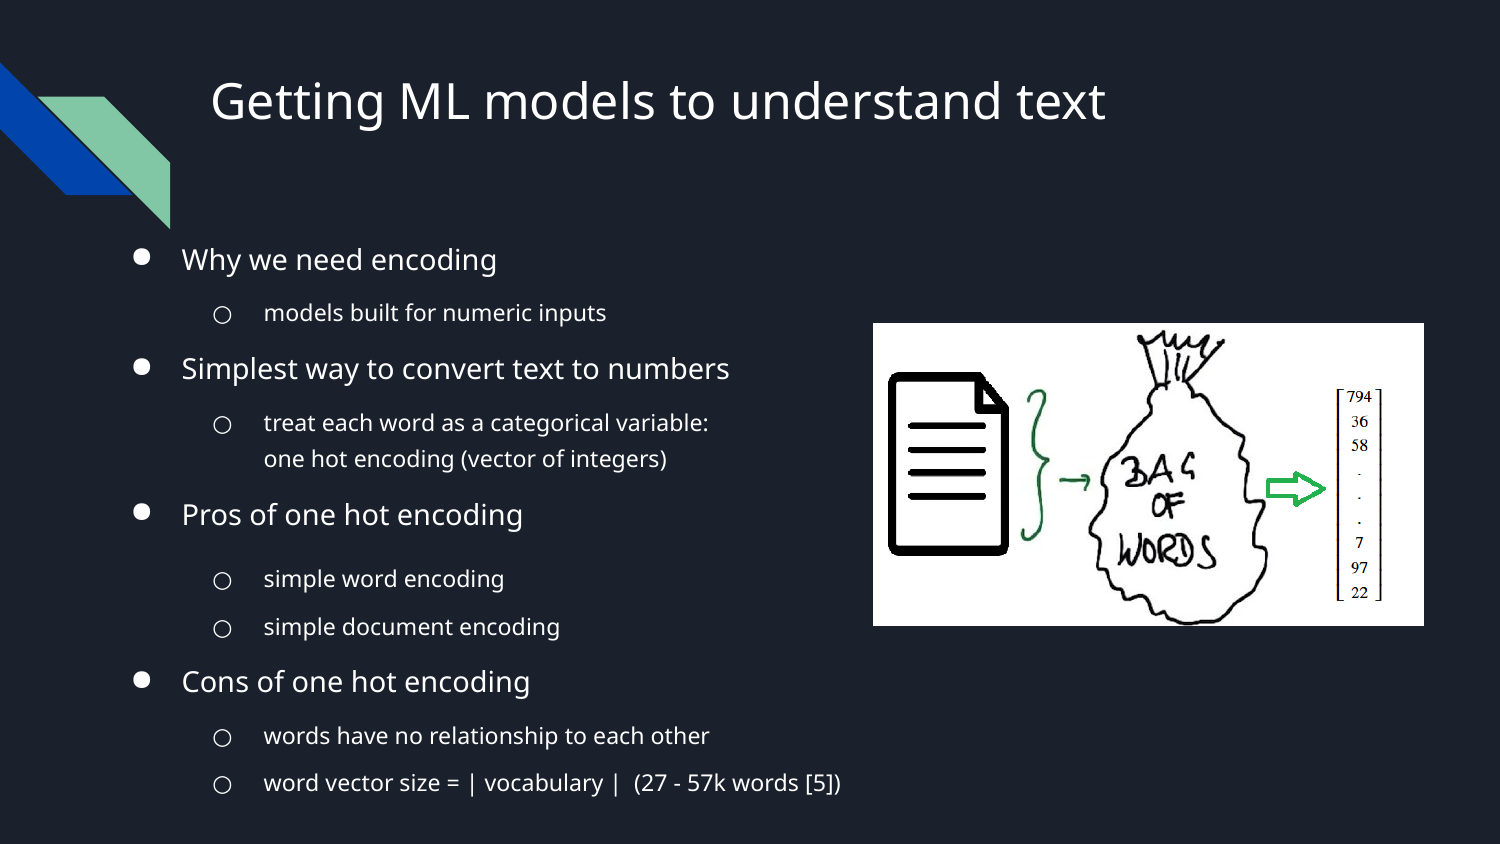

# Getting ML models to understand text
Why we need encoding
models built for numeric inputs
Simplest way to convert text to numbers
treat each word as a categorical variable:
one hot encoding (vector of integers)
Pros of one hot encoding
simple word encoding
simple document encoding
Cons of one hot encoding
words have no relationship to each other
word vector size = | vocabulary | (27 - 57k words [5])